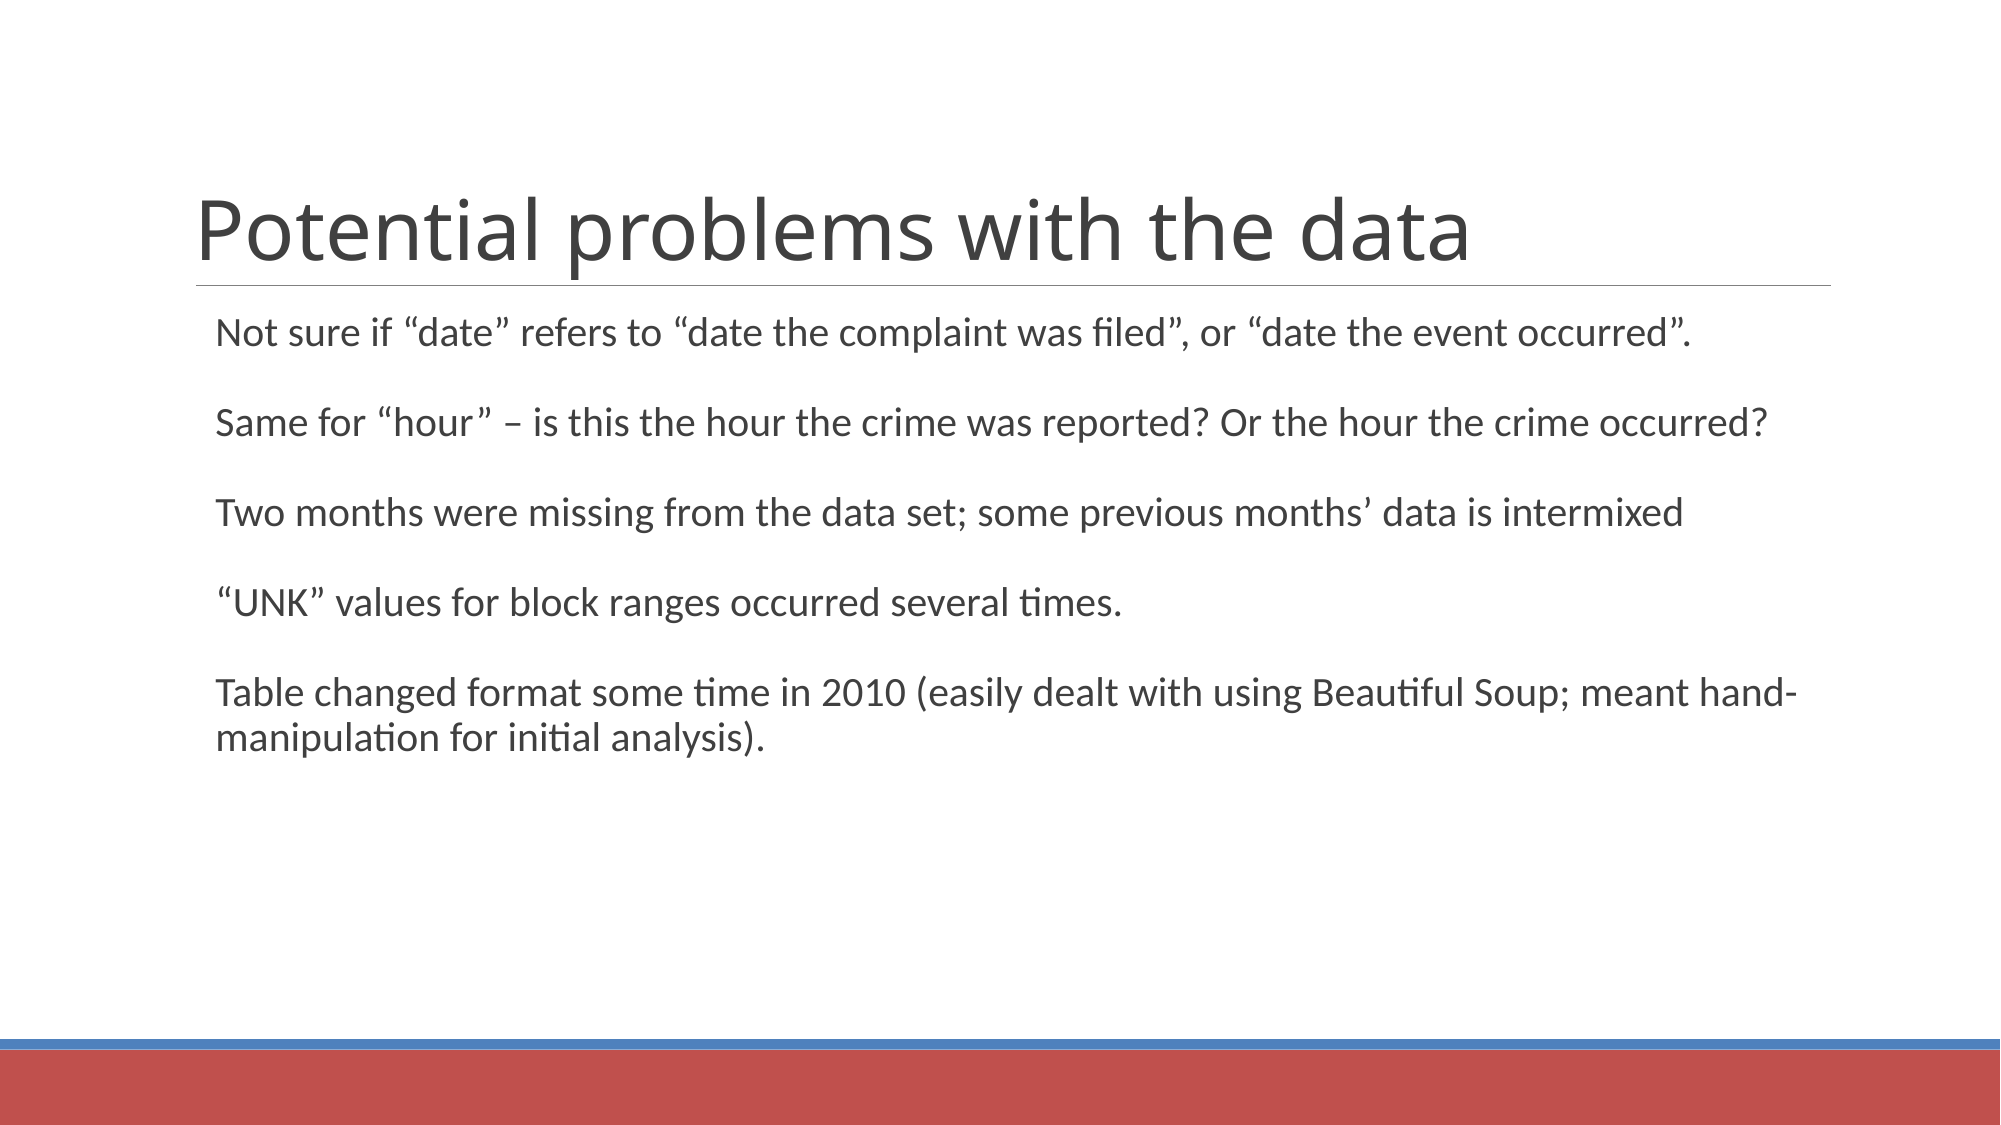

Potential problems with the data
Not sure if “date” refers to “date the complaint was filed”, or “date the event occurred”.
Same for “hour” – is this the hour the crime was reported? Or the hour the crime occurred?
Two months were missing from the data set; some previous months’ data is intermixed
“UNK” values for block ranges occurred several times.
Table changed format some time in 2010 (easily dealt with using Beautiful Soup; meant hand-manipulation for initial analysis).